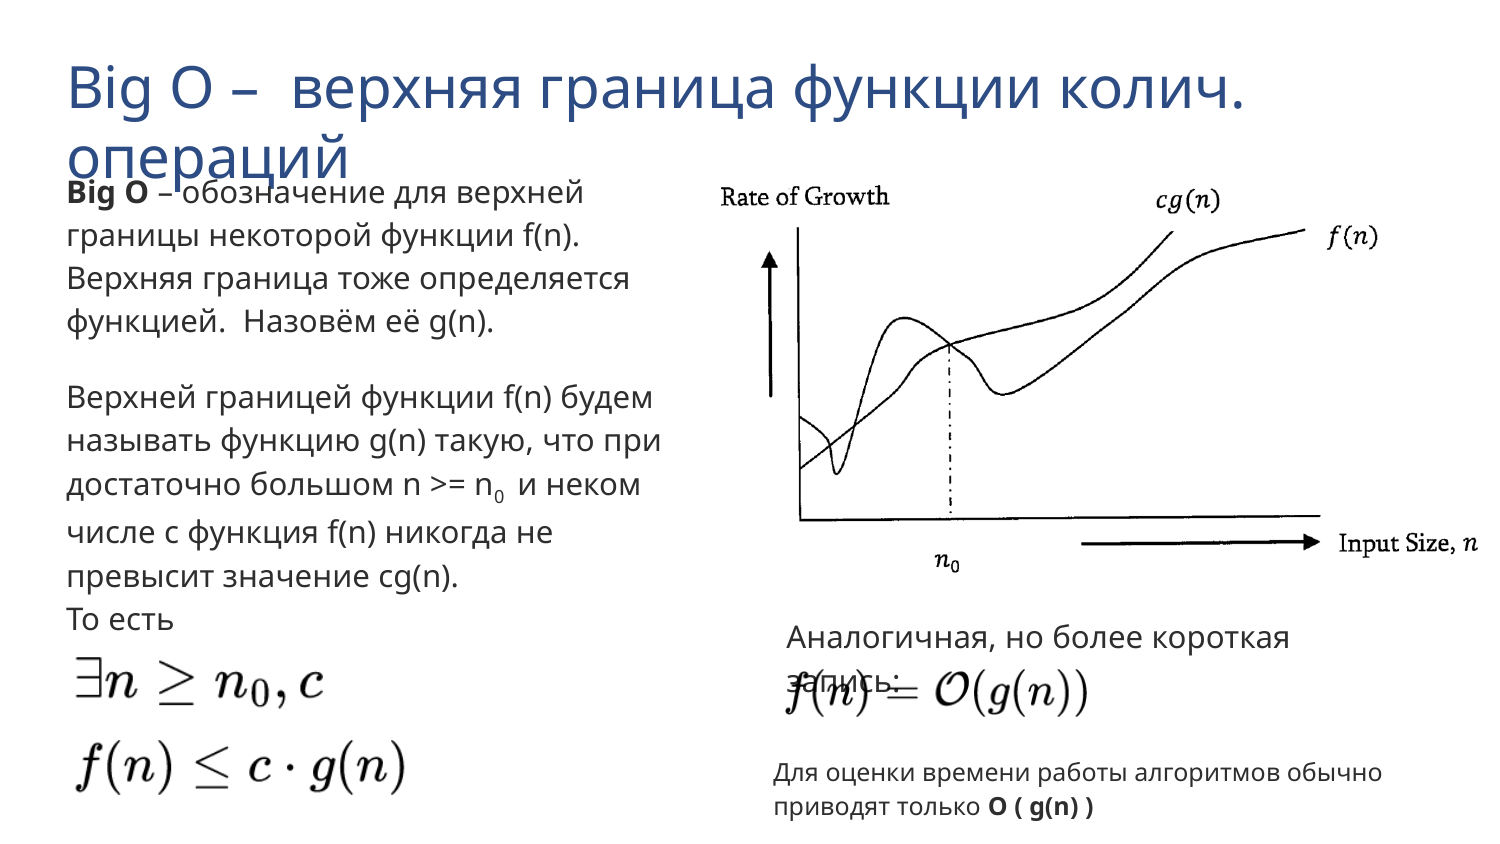

# Big O – верхняя граница функции колич. операций
Big O – обозначение для верхней границы некоторой функции f(n).
Верхняя граница тоже определяется функцией. Назовём её g(n).
Верхней границей функции f(n) будем называть функцию g(n) такую, что при достаточно большом n >= n0 и неком числе c функция f(n) никогда не превысит значение cg(n).
То есть
Аналогичная, но более короткая запись:
Для оценки времени работы алгоритмов обычно приводят только O ( g(n) )